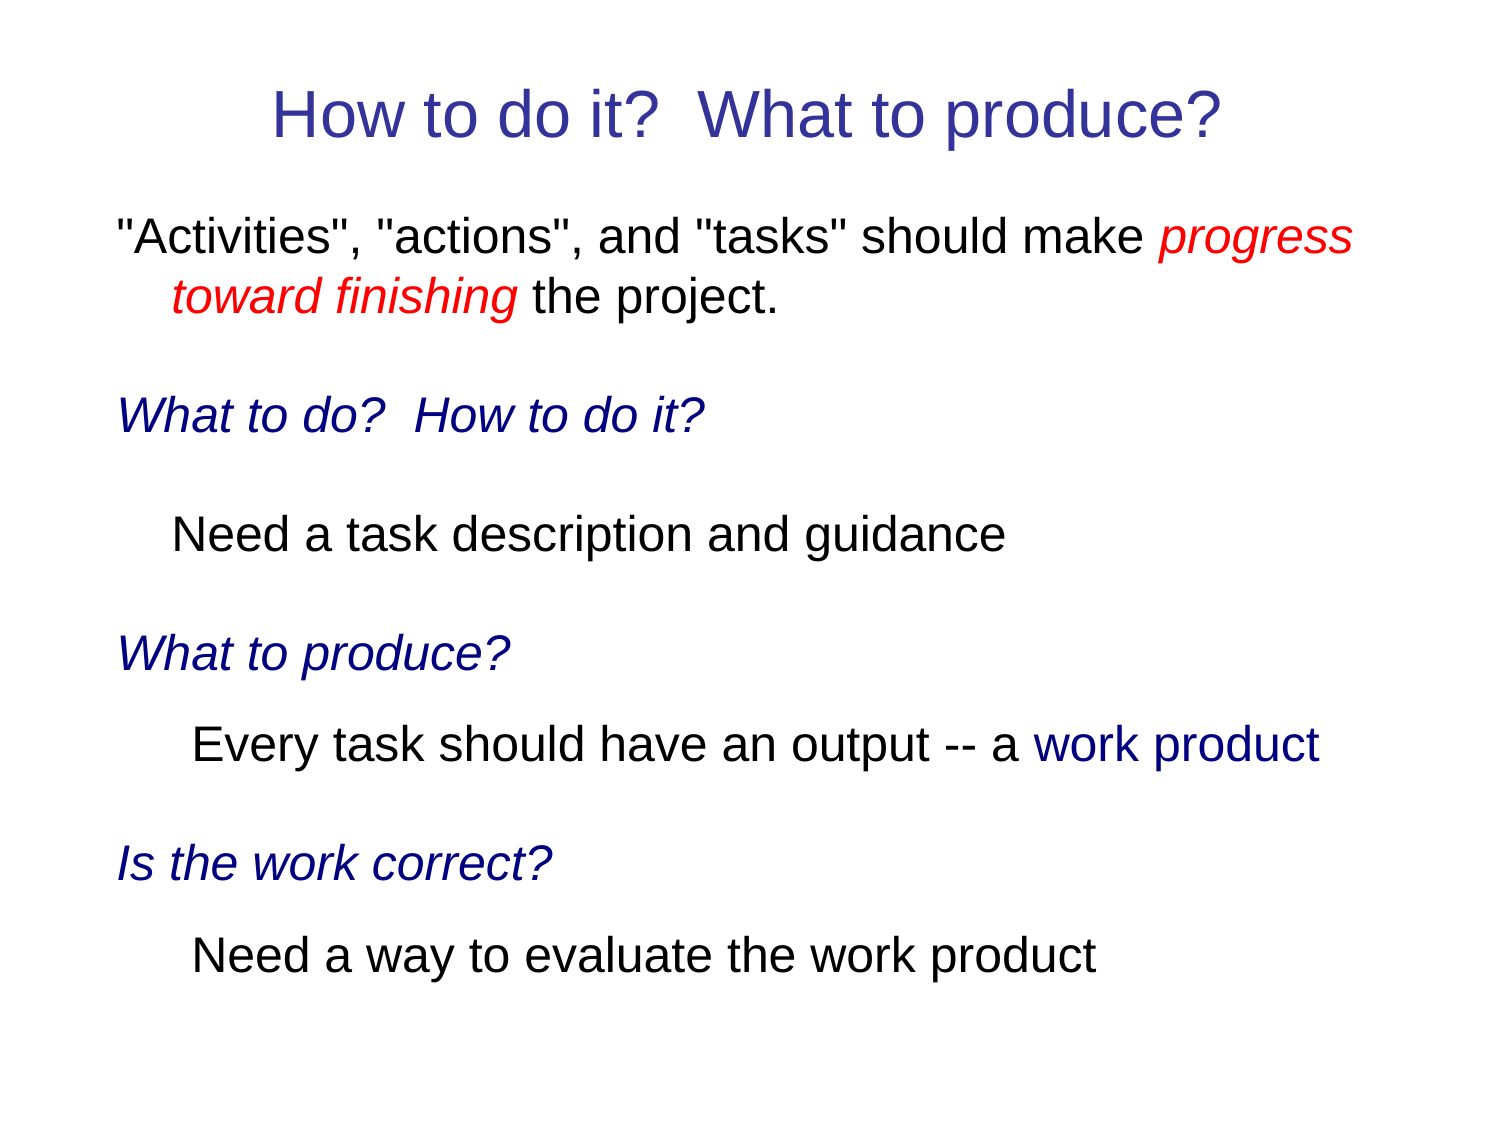

# How to do it? What to produce?
"Activities", "actions", and "tasks" should make progress toward finishing the project.
What to do? How to do it?
 	Need a task description and guidance
What to produce?
Every task should have an output -- a work product
Is the work correct?
Need a way to evaluate the work product